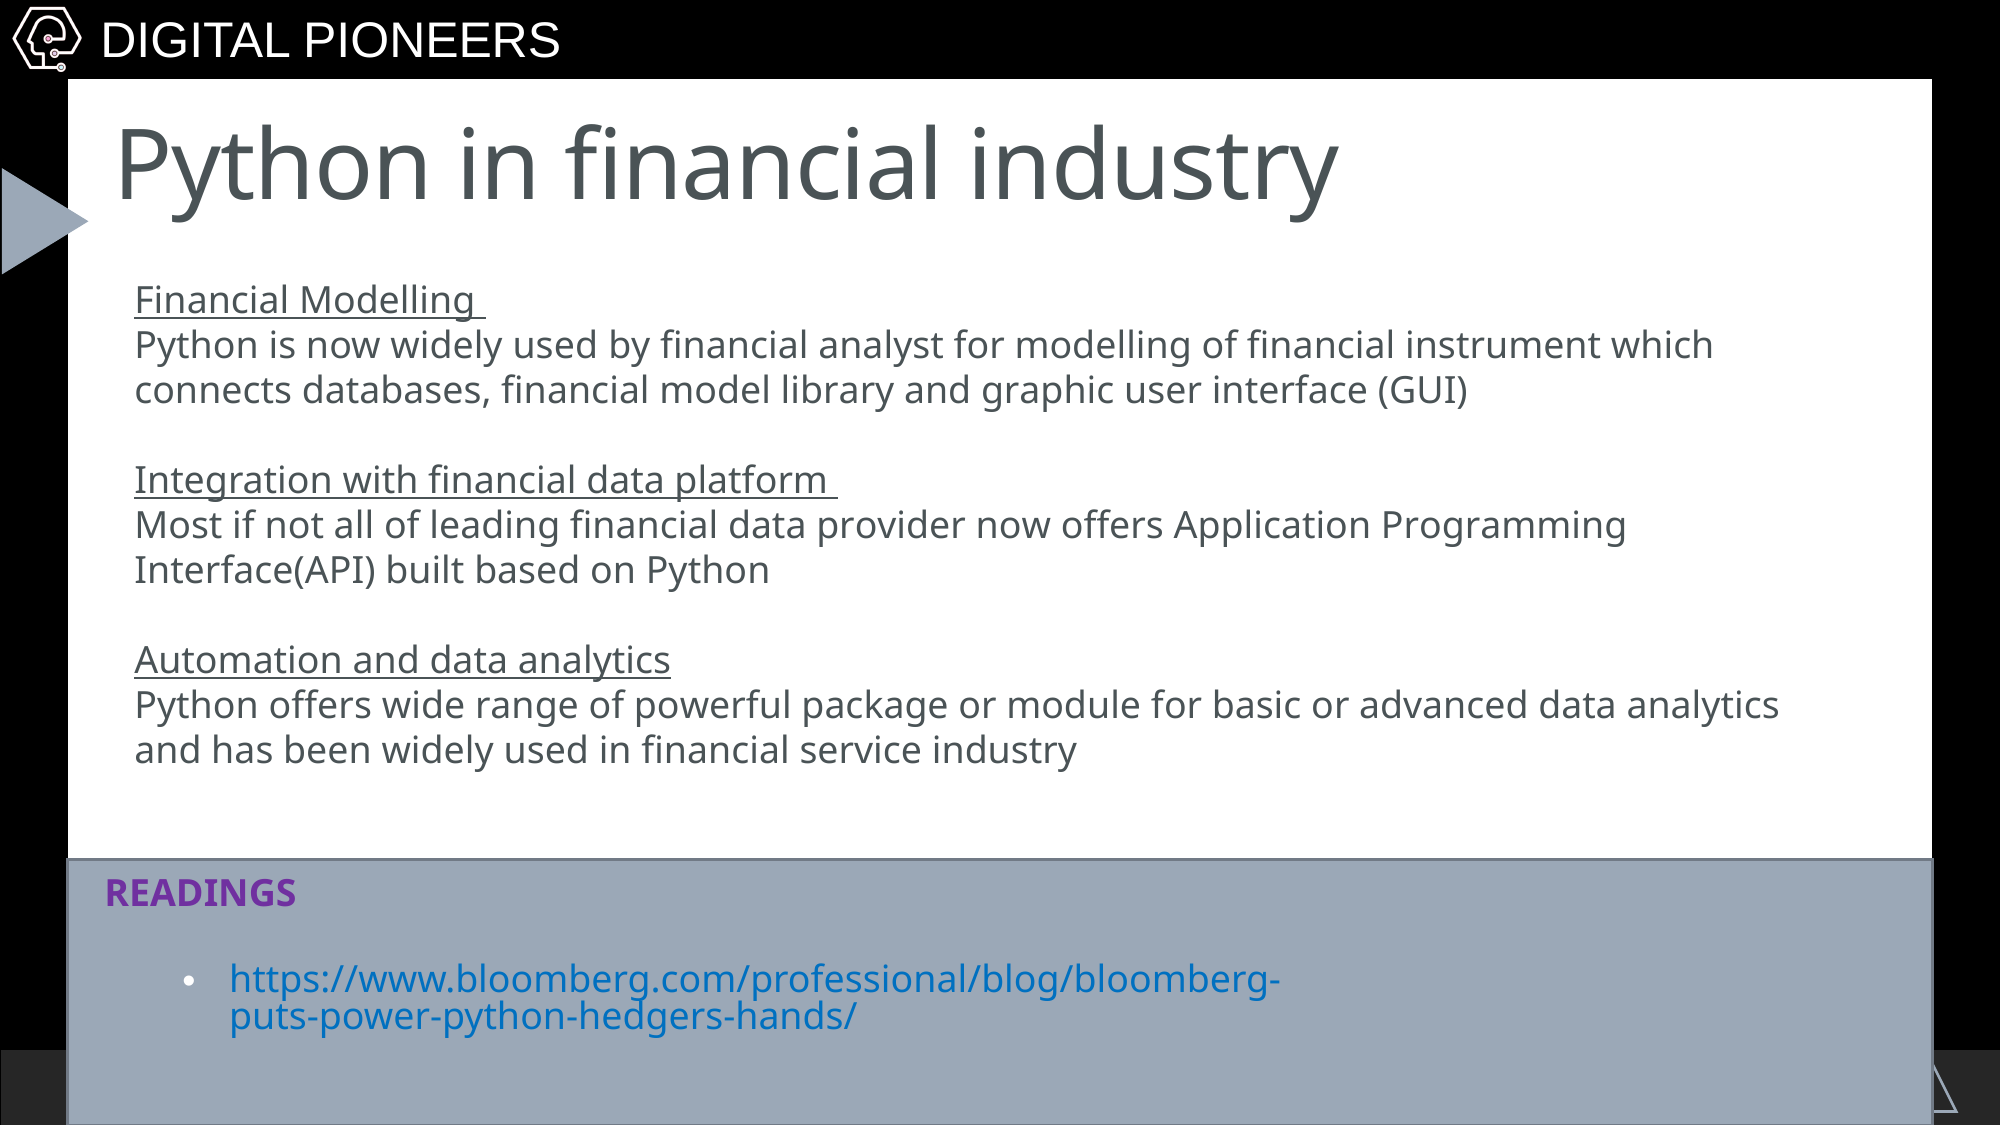

DIGITAL PIONEERS
# Python in financial industry
Financial Modelling
Python is now widely used by financial analyst for modelling of financial instrument which connects databases, financial model library and graphic user interface (GUI)
Integration with financial data platform
Most if not all of leading financial data provider now offers Application Programming Interface(API) built based on Python
Automation and data analytics
Python offers wide range of powerful package or module for basic or advanced data analytics and has been widely used in financial service industry
READINGS
https://www.bloomberg.com/professional/blog/bloomberg-puts-power-python-hedgers-hands/